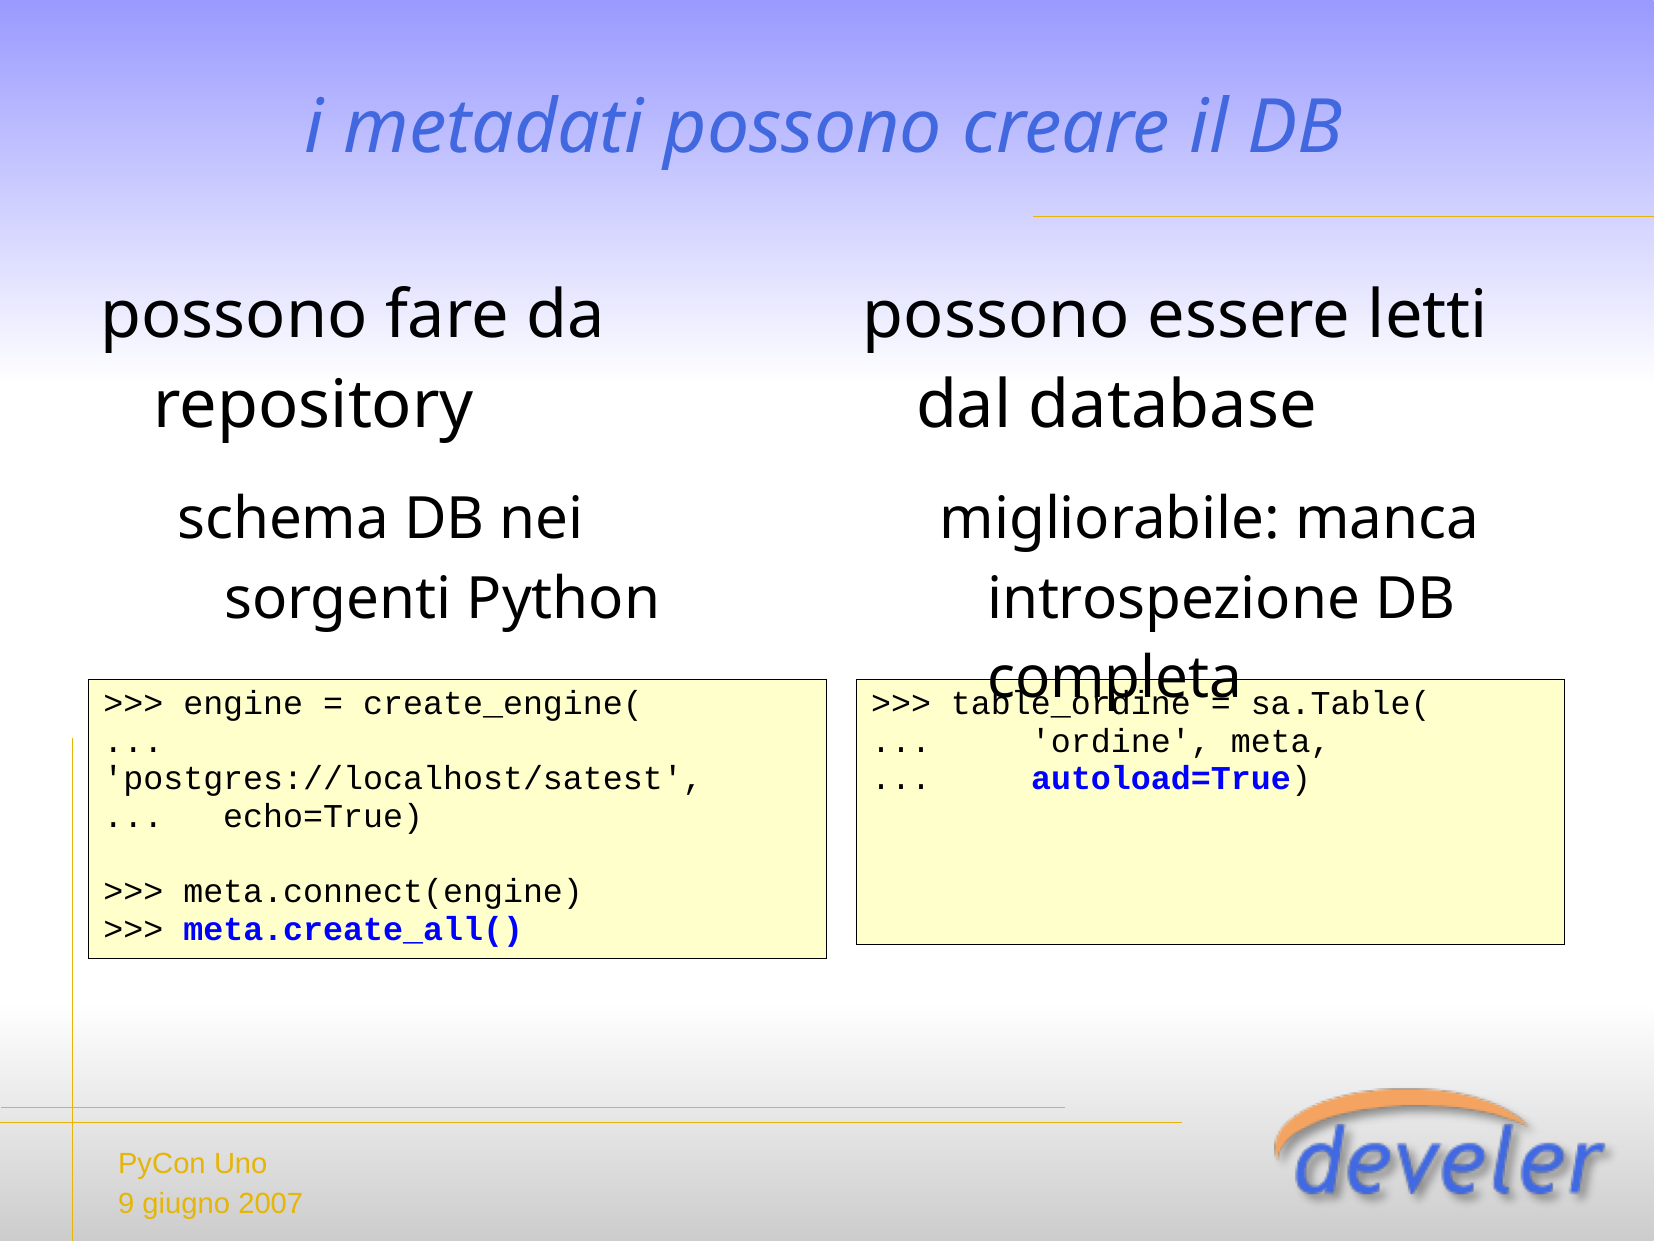

# i metadati possono creare il DB
possono fare da repository
schema DB nei sorgenti Python
possono essere letti dal database
migliorabile: manca introspezione DB completa
>>> engine = create_engine(
... 'postgres://localhost/satest',
... echo=True)
>>> meta.connect(engine)
>>> meta.create_all()
>>> table_ordine = sa.Table(
... 'ordine', meta,
... autoload=True)
PyCon Uno
9 giugno 2007